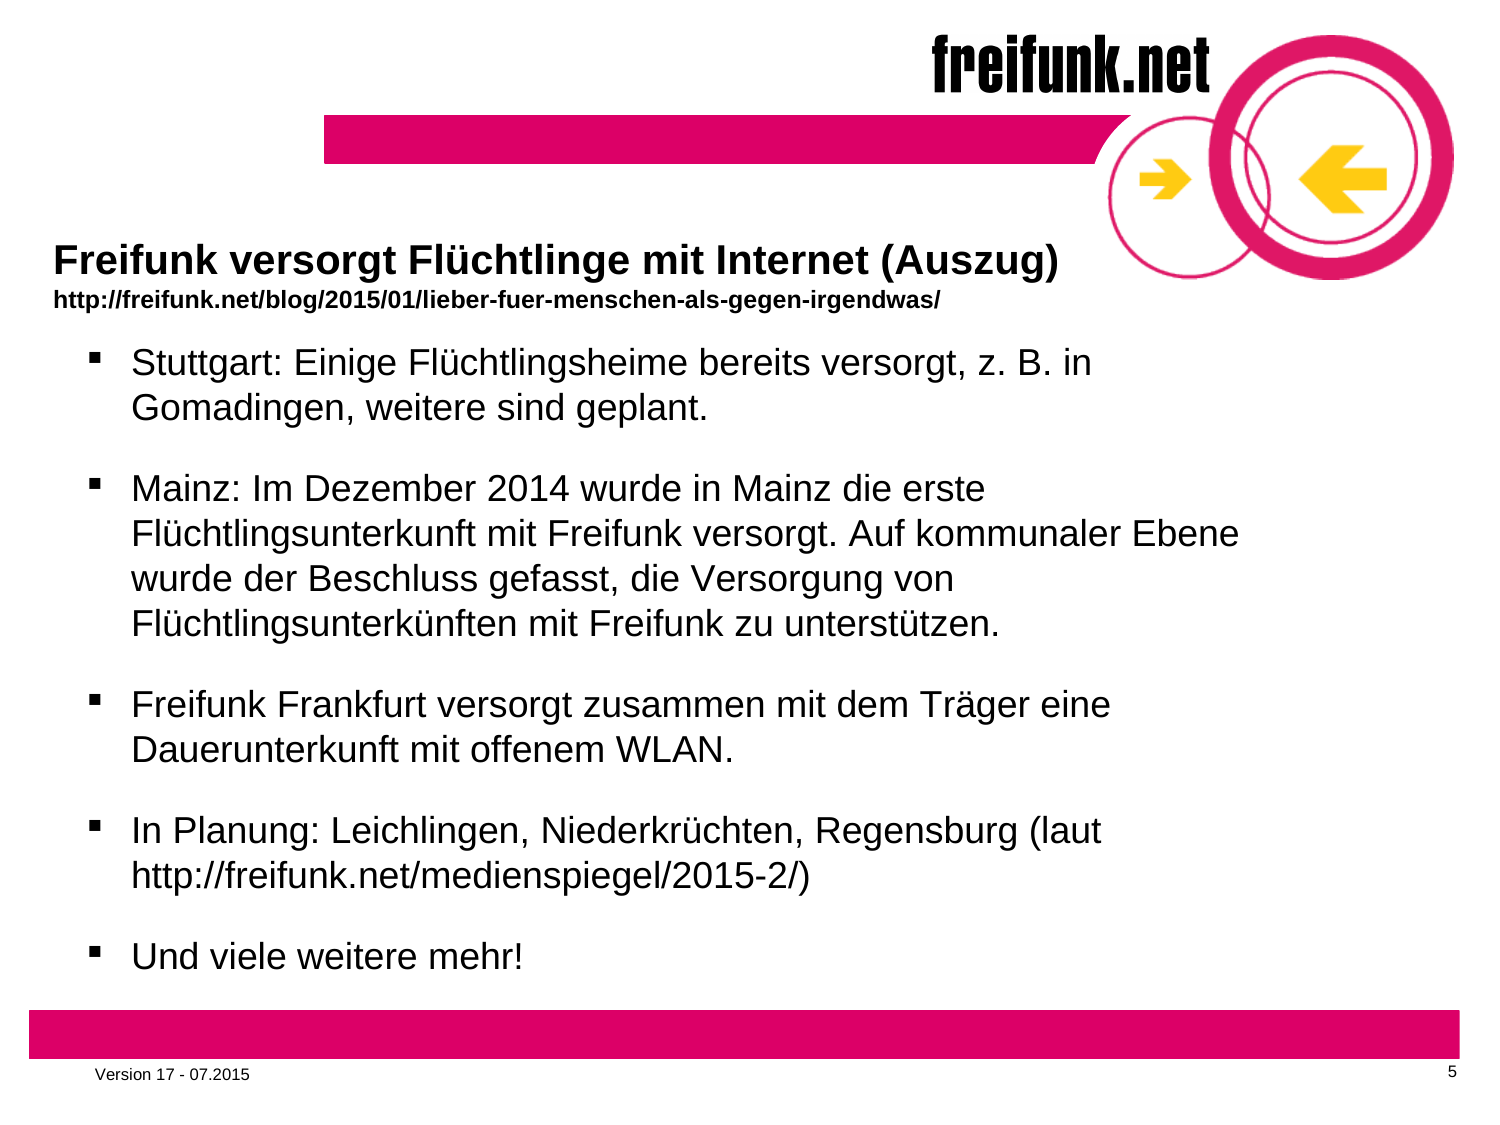

Freifunk versorgt Flüchtlinge mit Internet (Auszug)
http://freifunk.net/blog/2015/01/lieber-fuer-menschen-als-gegen-irgendwas/
Stuttgart: Einige Flüchtlingsheime bereits versorgt, z. B. in Gomadingen, weitere sind geplant.
Mainz: Im Dezember 2014 wurde in Mainz die erste Flüchtlingsunterkunft mit Freifunk versorgt. Auf kommunaler Ebene wurde der Beschluss gefasst, die Versorgung von Flüchtlingsunterkünften mit Freifunk zu unterstützen.
Freifunk Frankfurt versorgt zusammen mit dem Träger eine Dauerunterkunft mit offenem WLAN.
In Planung: Leichlingen, Niederkrüchten, Regensburg (laut http://freifunk.net/medienspiegel/2015-2/)
Und viele weitere mehr!
5
Version 17 - 07.2015